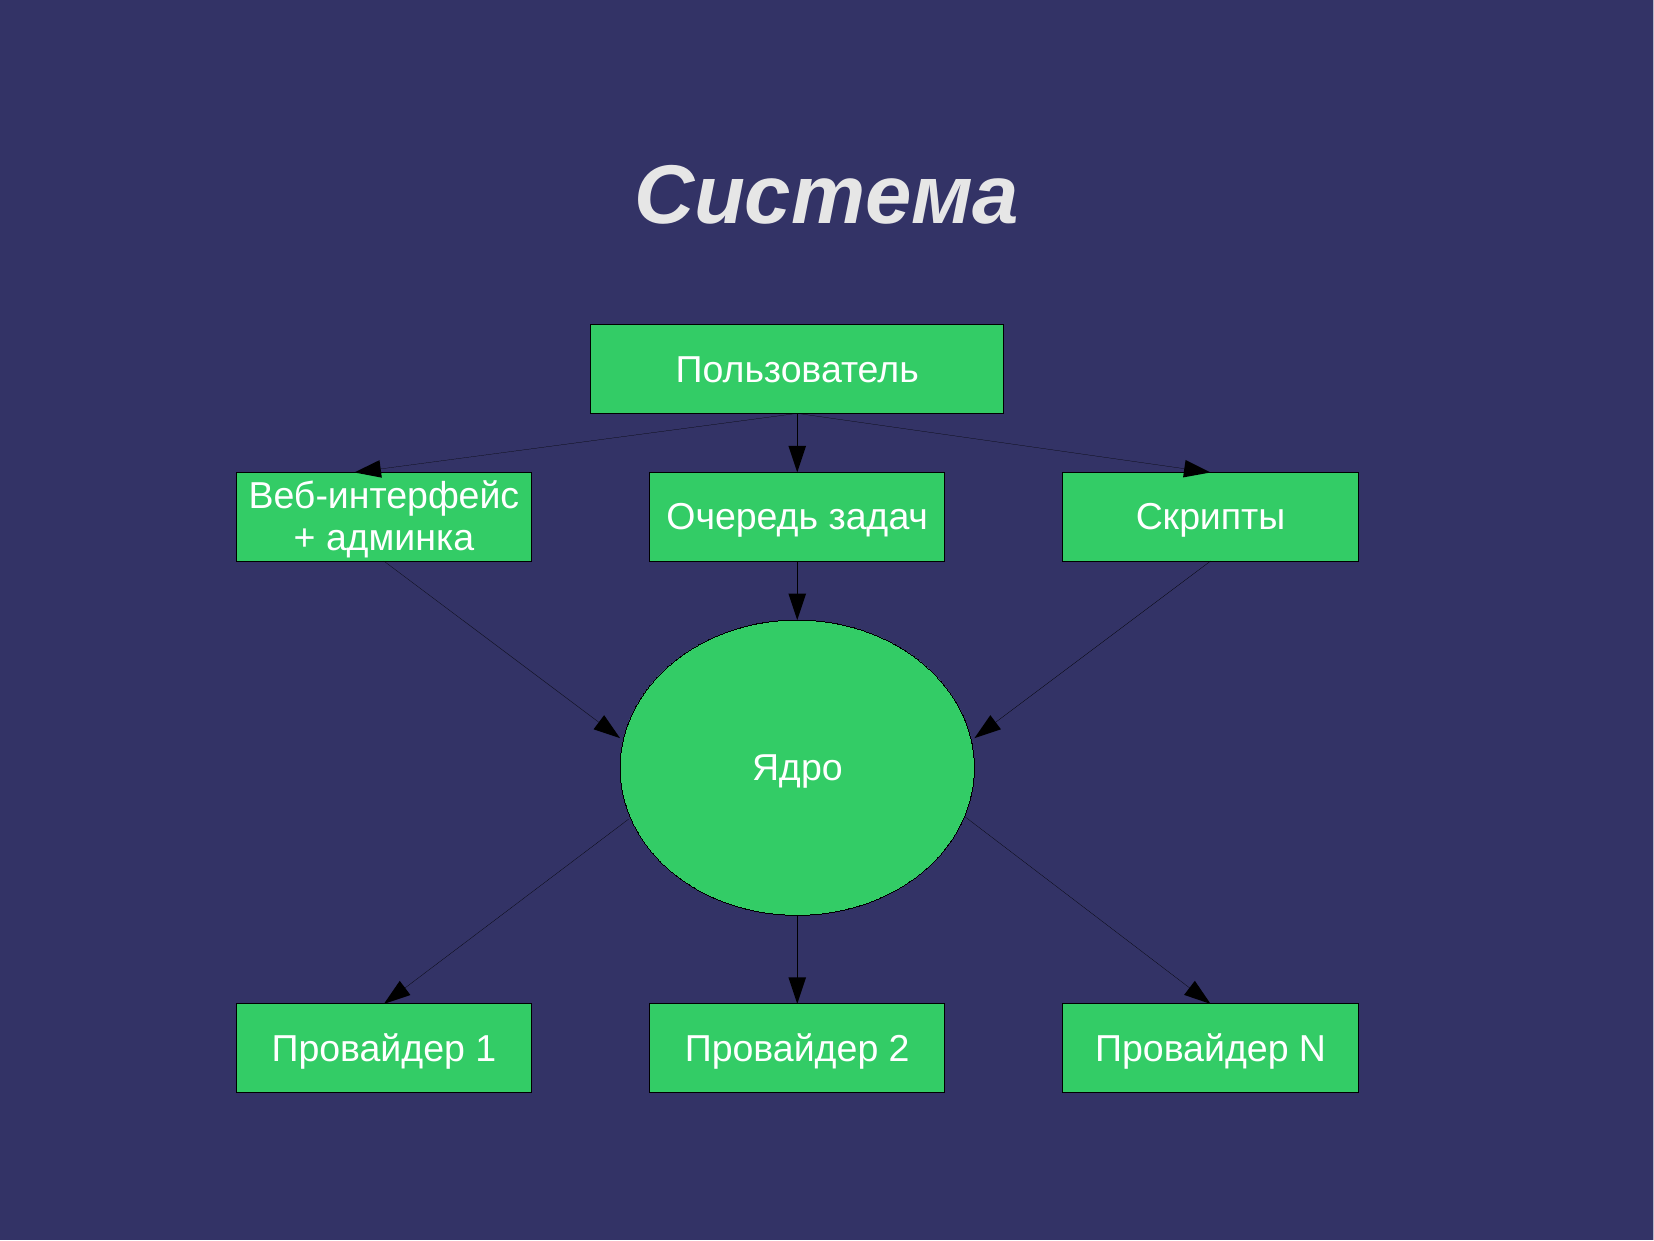

# Система
Пользователь
Веб-интерфейс
+ админка
Очередь задач
Скрипты
Ядро
Провайдер 1
Провайдер 2
Провайдер N